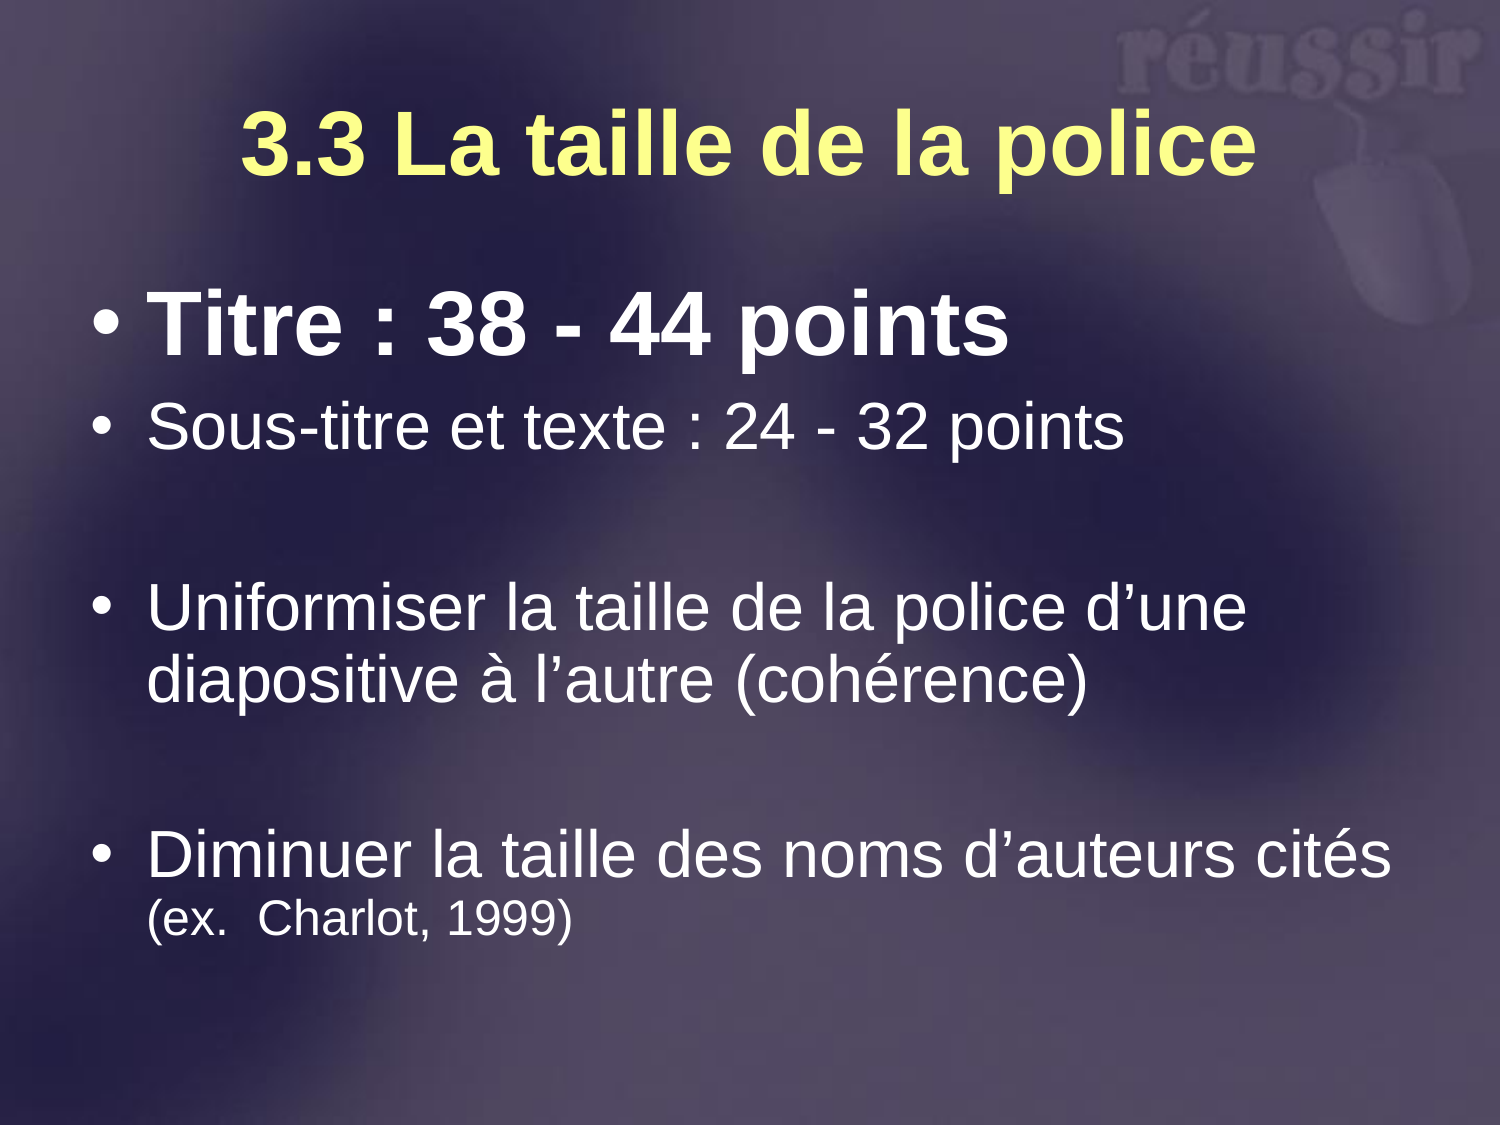

# 3.3 La taille de la police
Titre : 38 - 44 points
Sous-titre et texte : 24 - 32 points
Uniformiser la taille de la police d’une diapositive à l’autre (cohérence)
Diminuer la taille des noms d’auteurs cités (ex. Charlot, 1999)